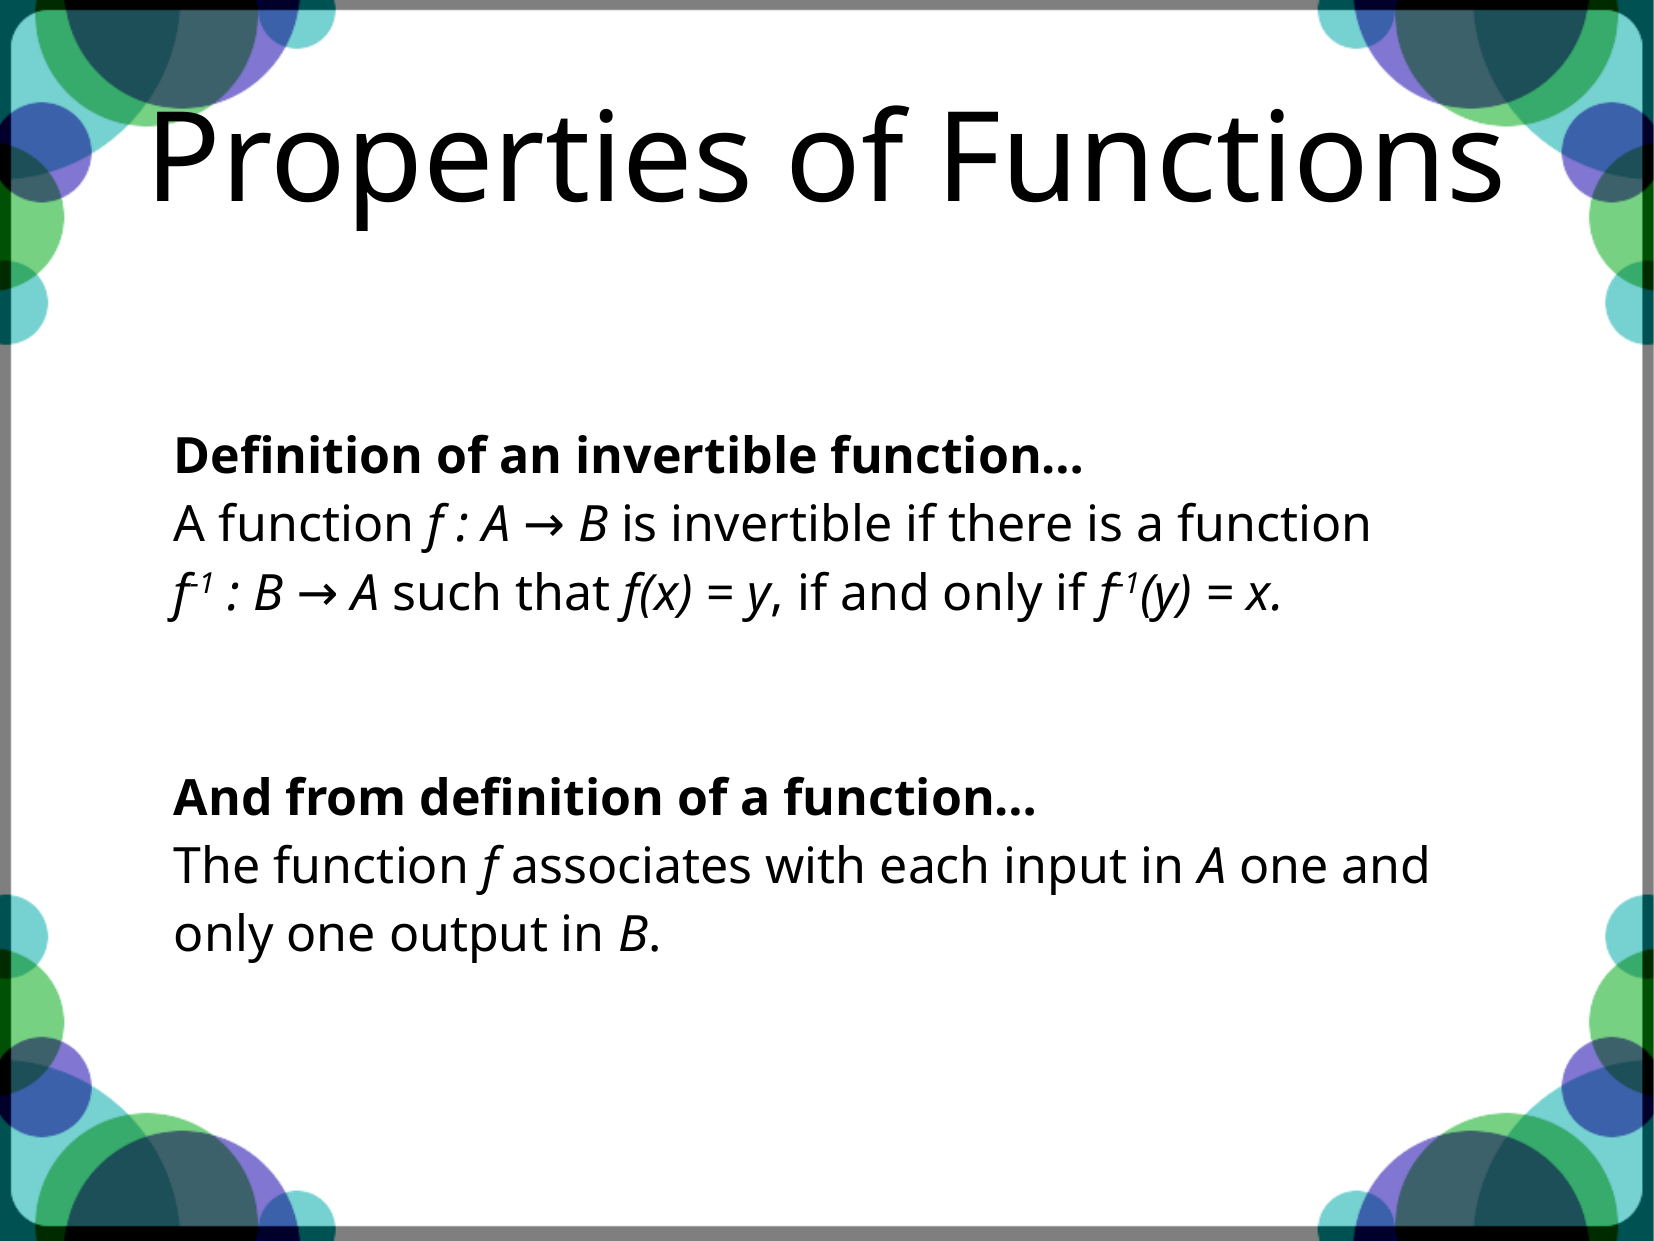

# Properties of Functions
Definition of an invertible function…
A function f : A → B is invertible if there is a function
f-1 : B → A such that f(x) = y, if and only if f-1(y) = x.
And from definition of a function…
The function f associates with each input in A one and only one output in B.